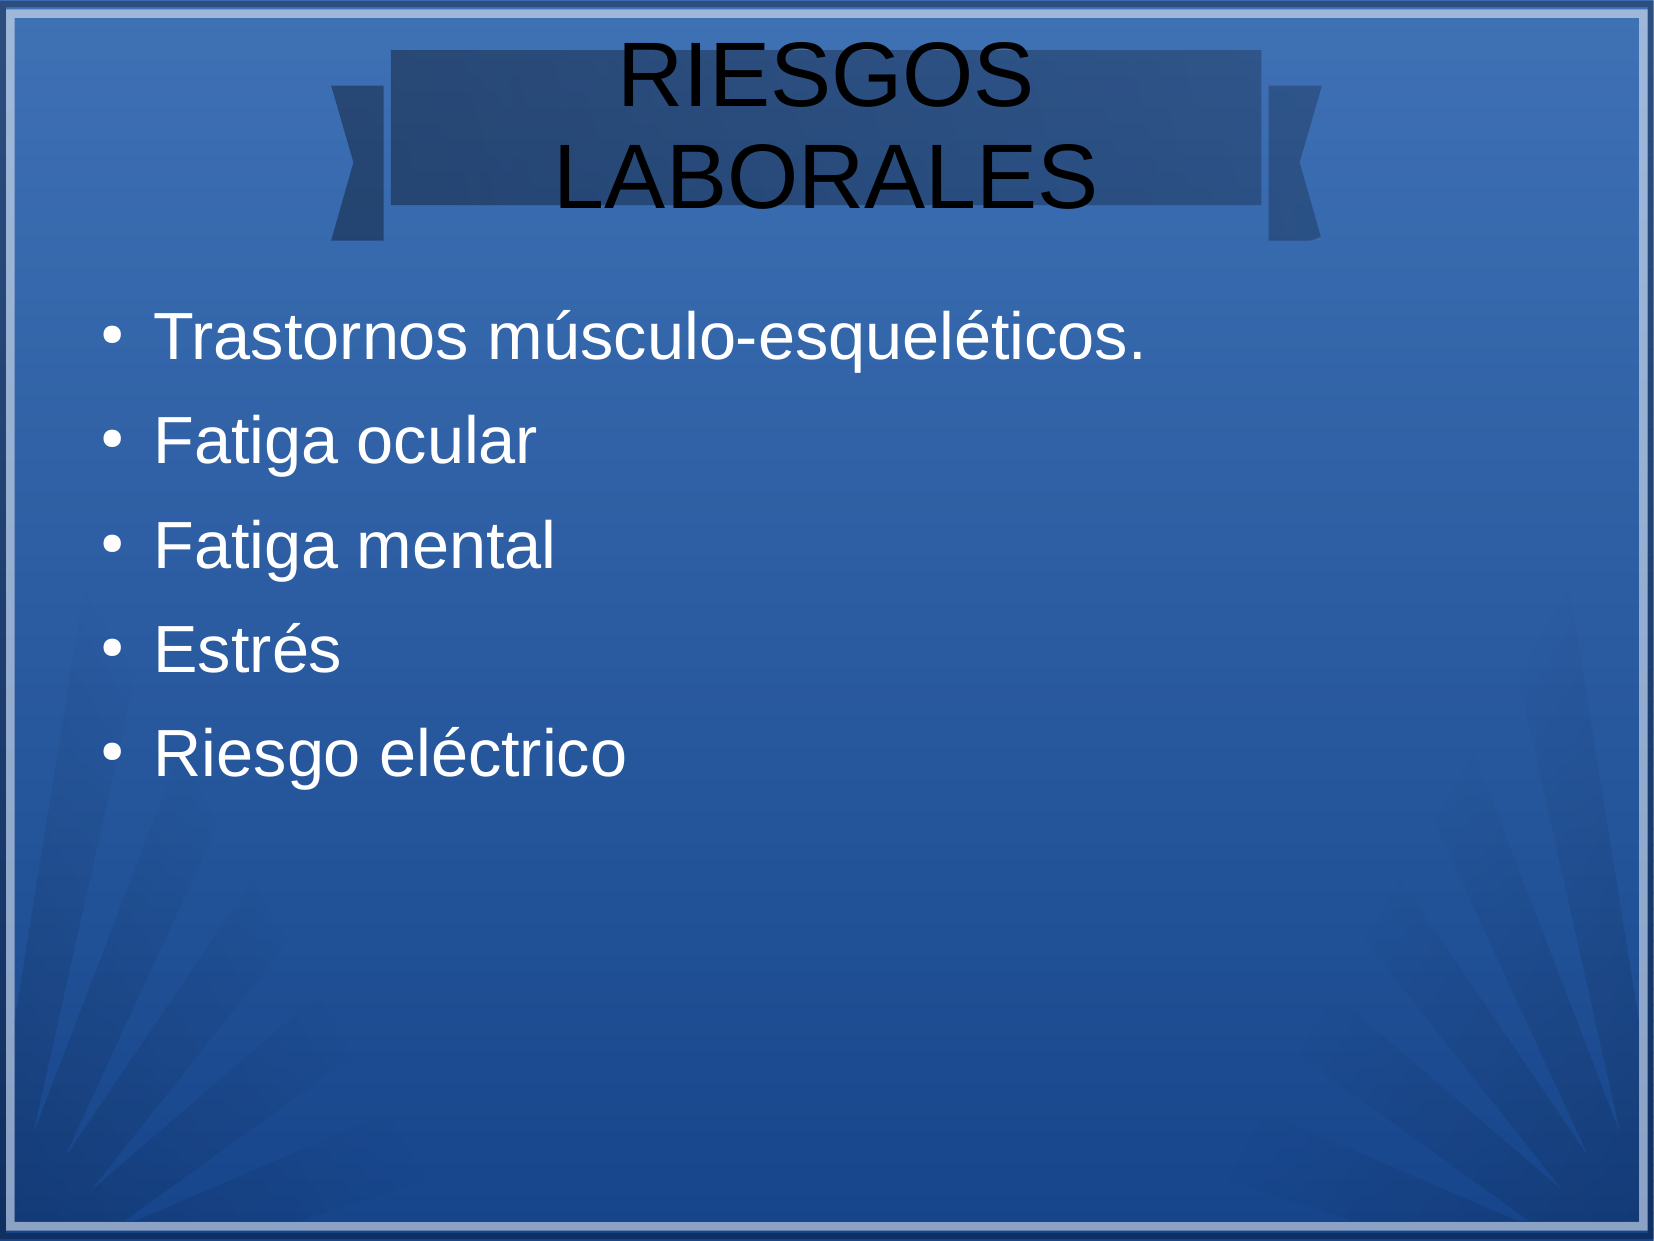

# RIESGOS LABORALES
Trastornos músculo-esqueléticos.
Fatiga ocular
Fatiga mental
Estrés
Riesgo eléctrico